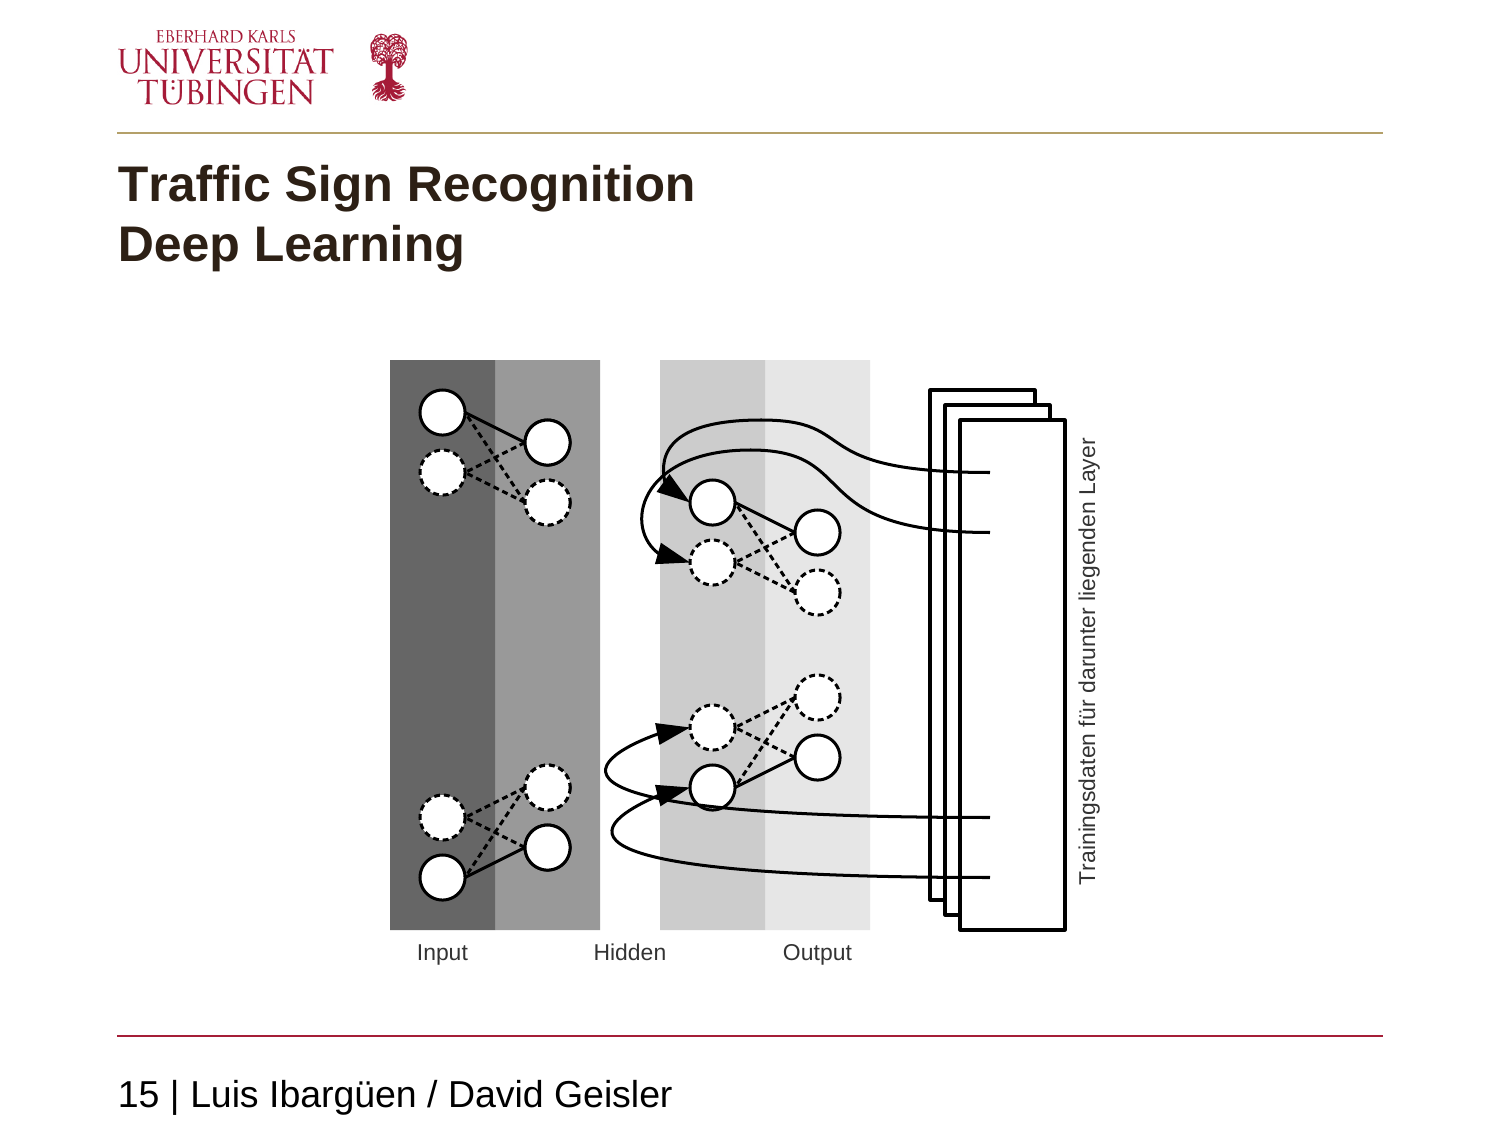

# Traffic Sign Recognition Deep Learning
Trainingsdaten für darunter liegenden Layer
Input
Hidden
Output
15